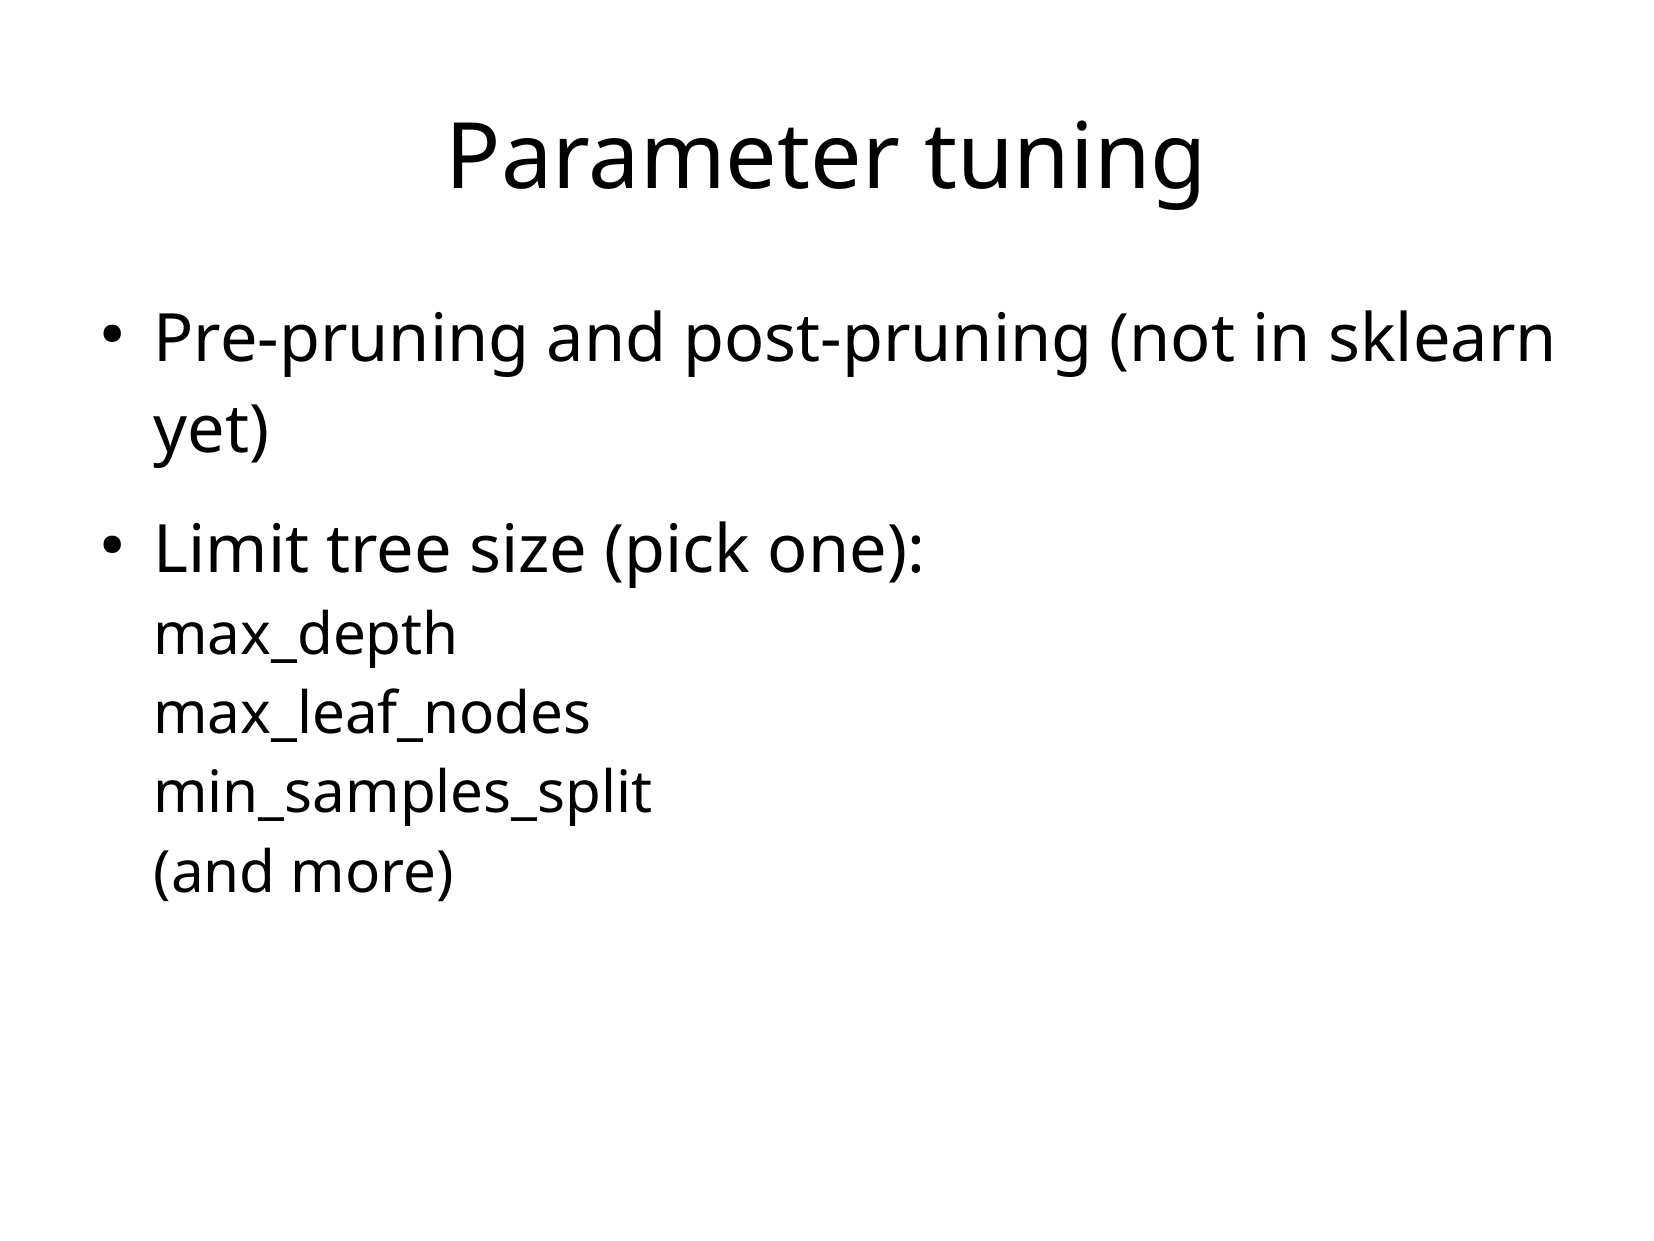

# Parameter tuning
Pre-pruning and post-pruning (not in sklearn yet)
Limit tree size (pick one):
max_depth
max_leaf_nodes
min_samples_split
(and more)